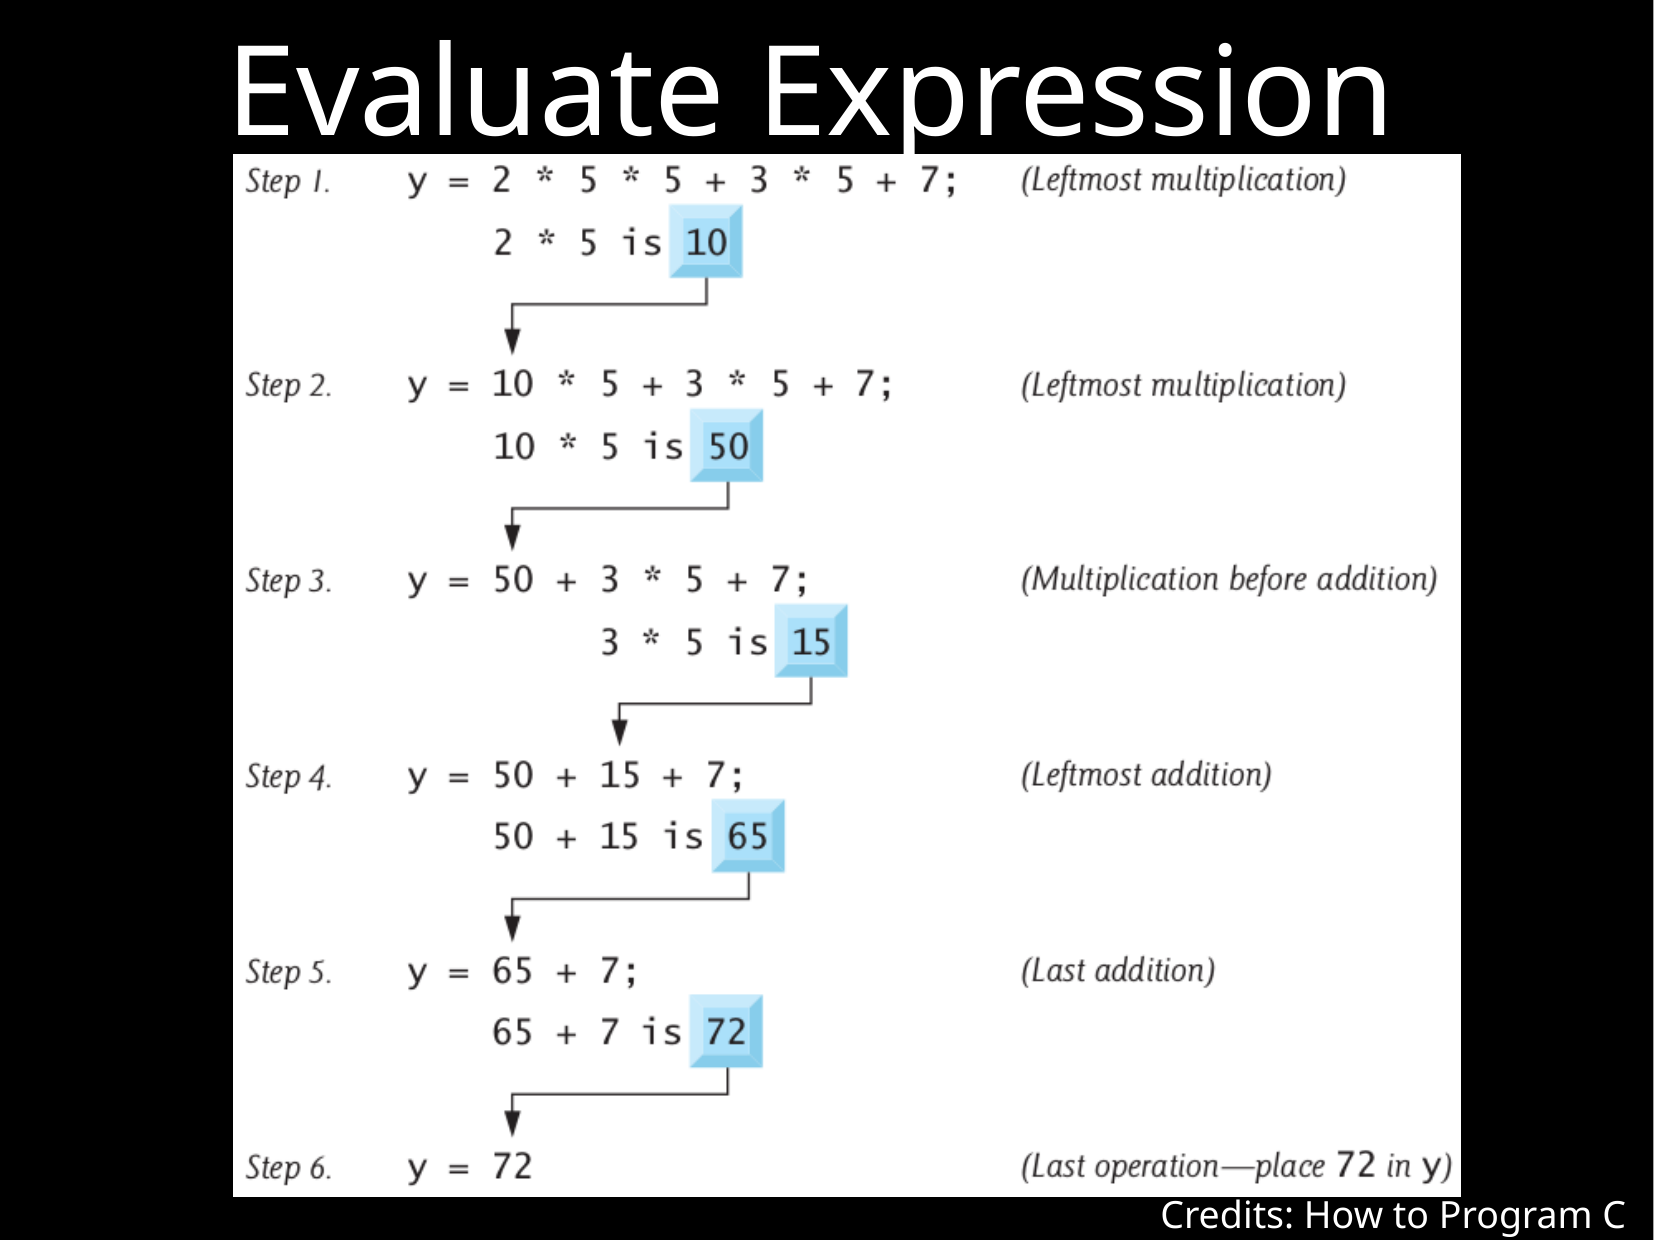

Evaluate Expression
Credits: How to Program C